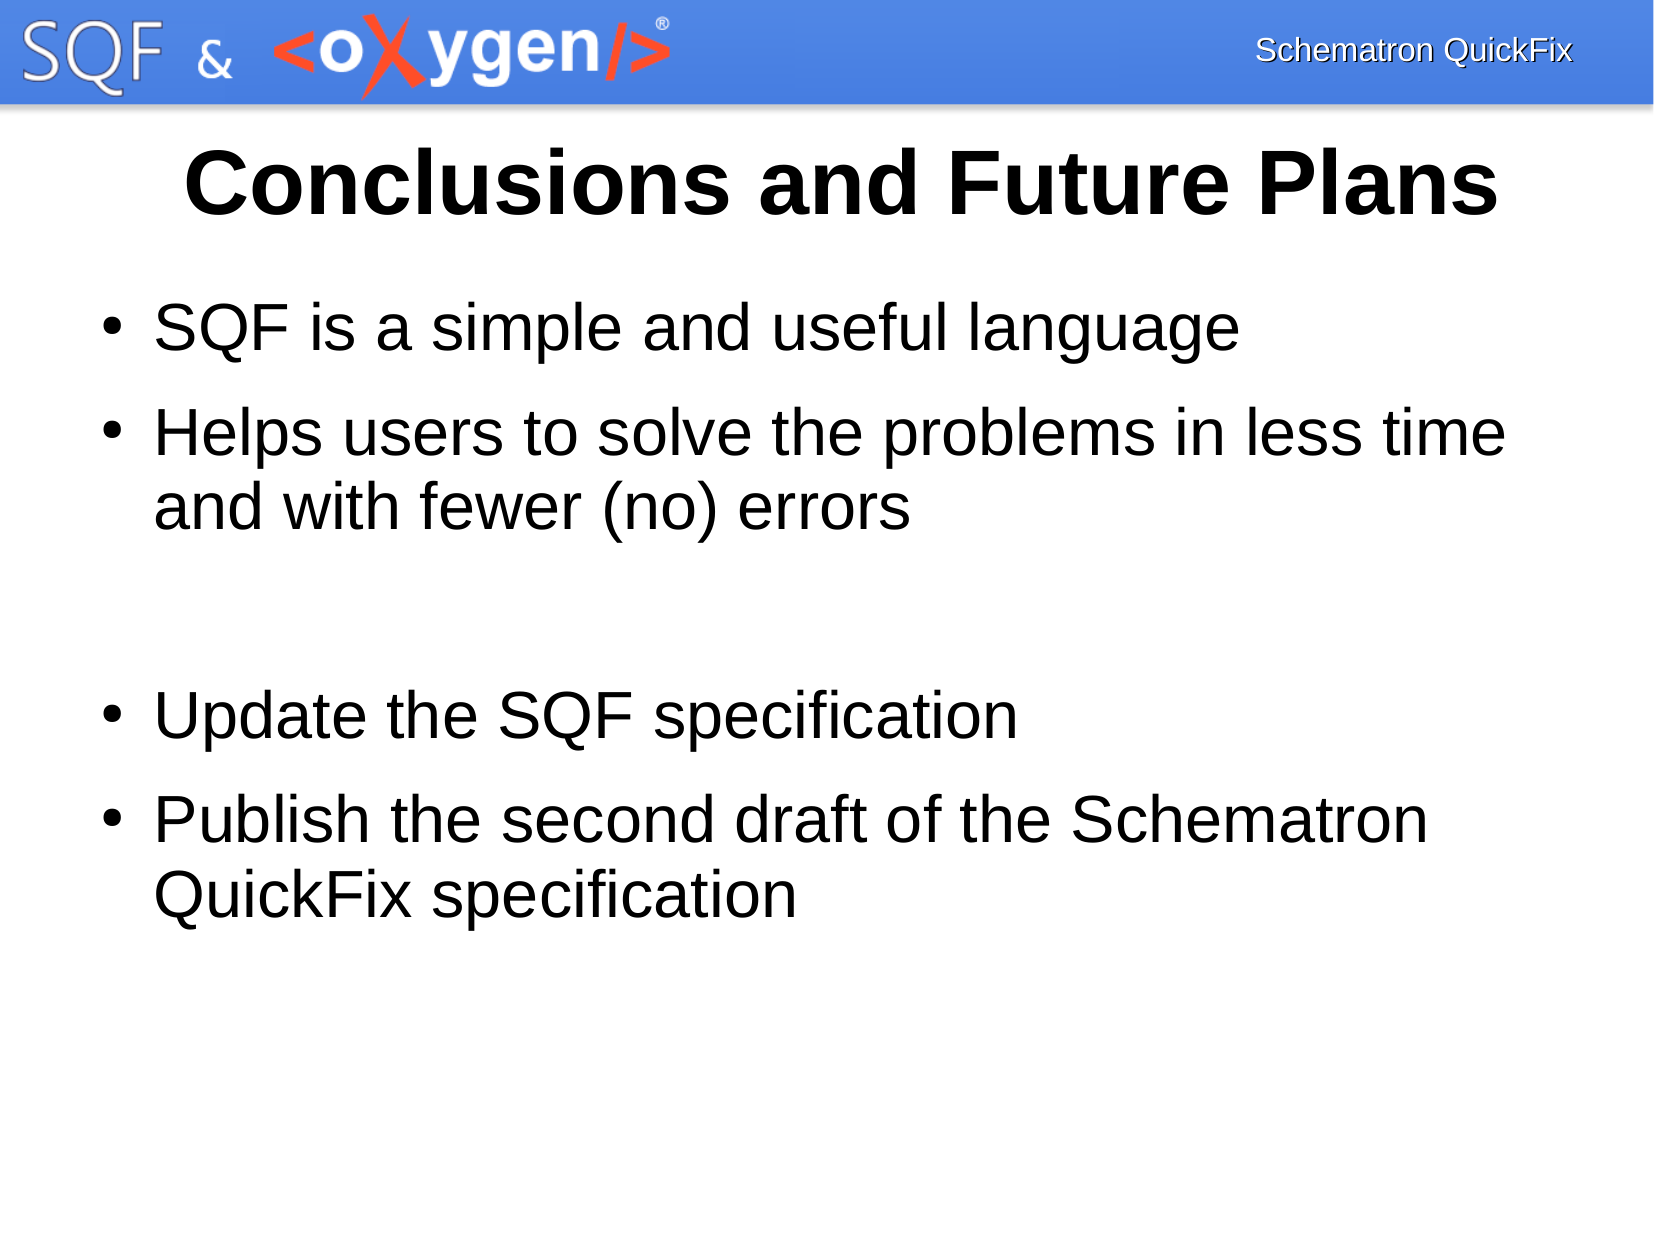

# Conclusions and Future Plans
SQF is a simple and useful language
Helps users to solve the problems in less time and with fewer (no) errors
Update the SQF specification
Publish the second draft of the Schematron QuickFix specification